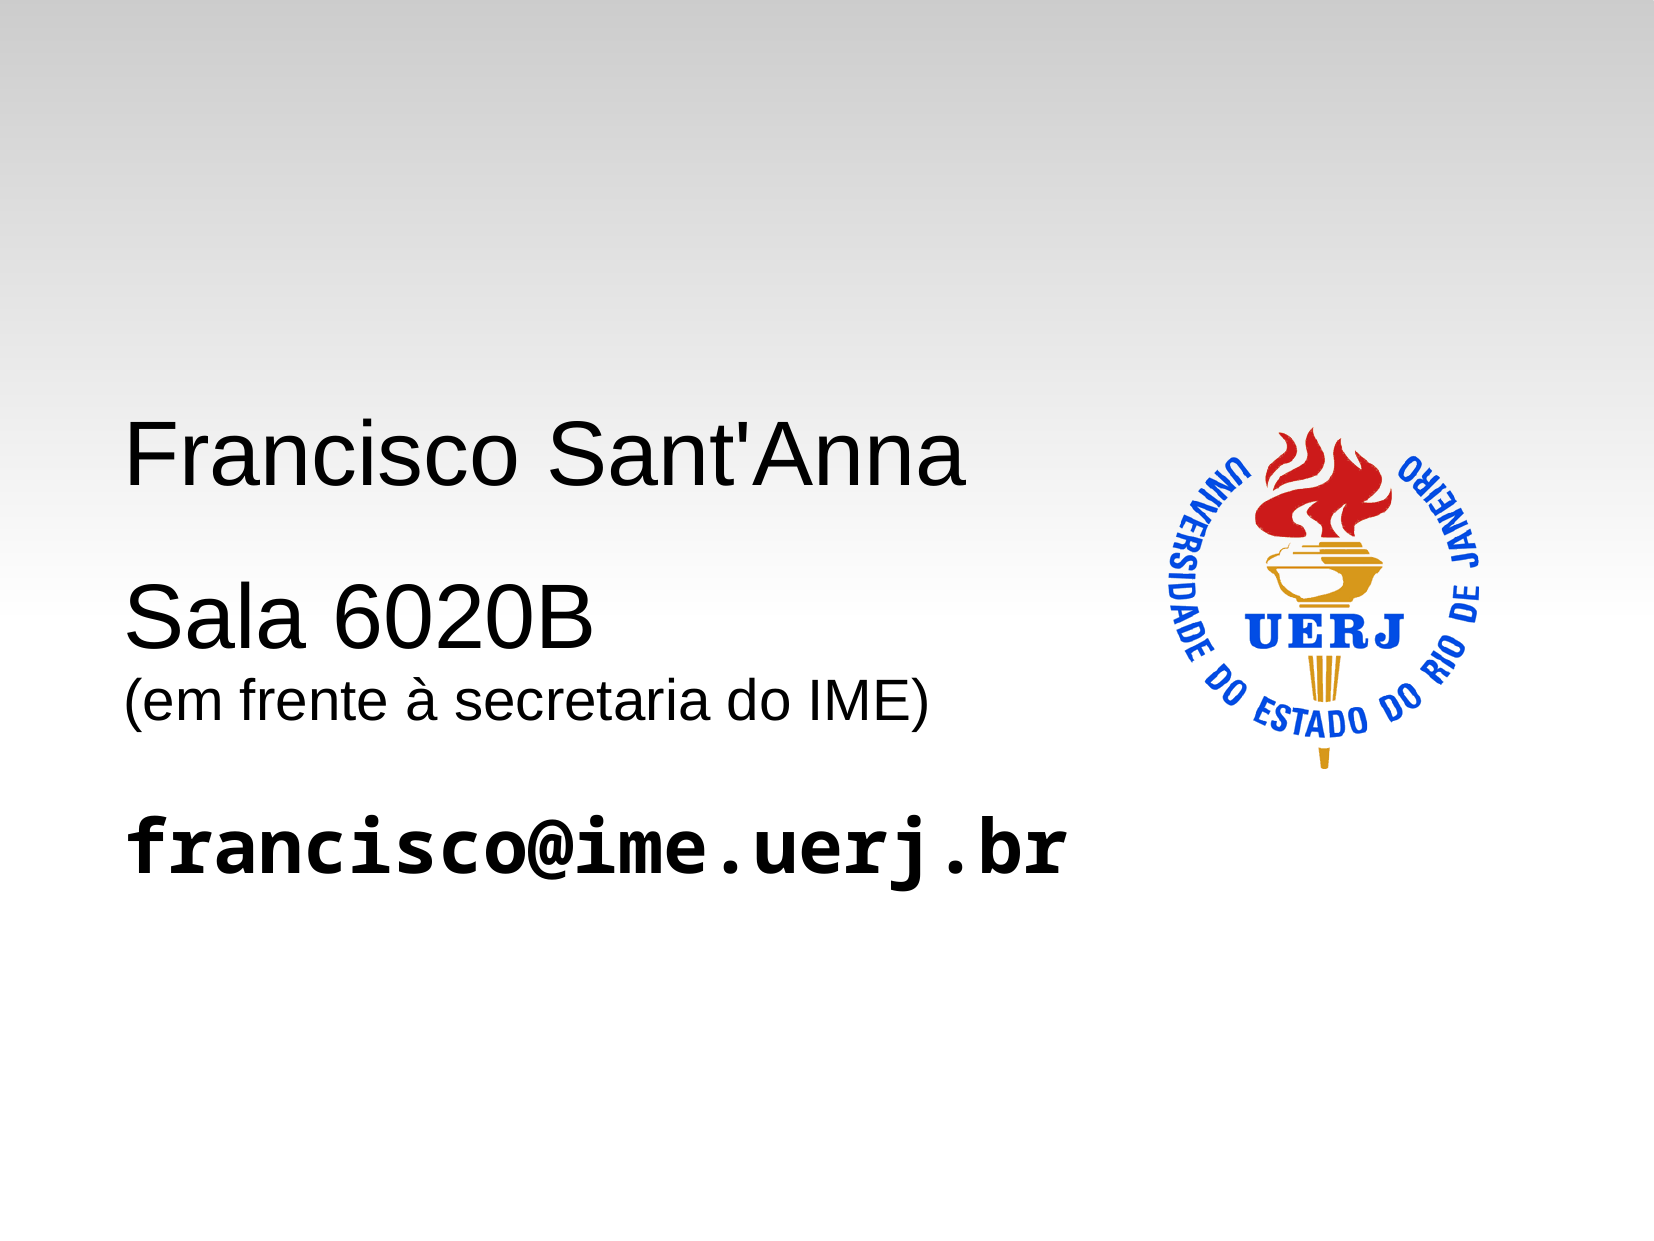

Francisco Sant'Anna
Sala 6020B
(em frente à secretaria do IME)
francisco@ime.uerj.br